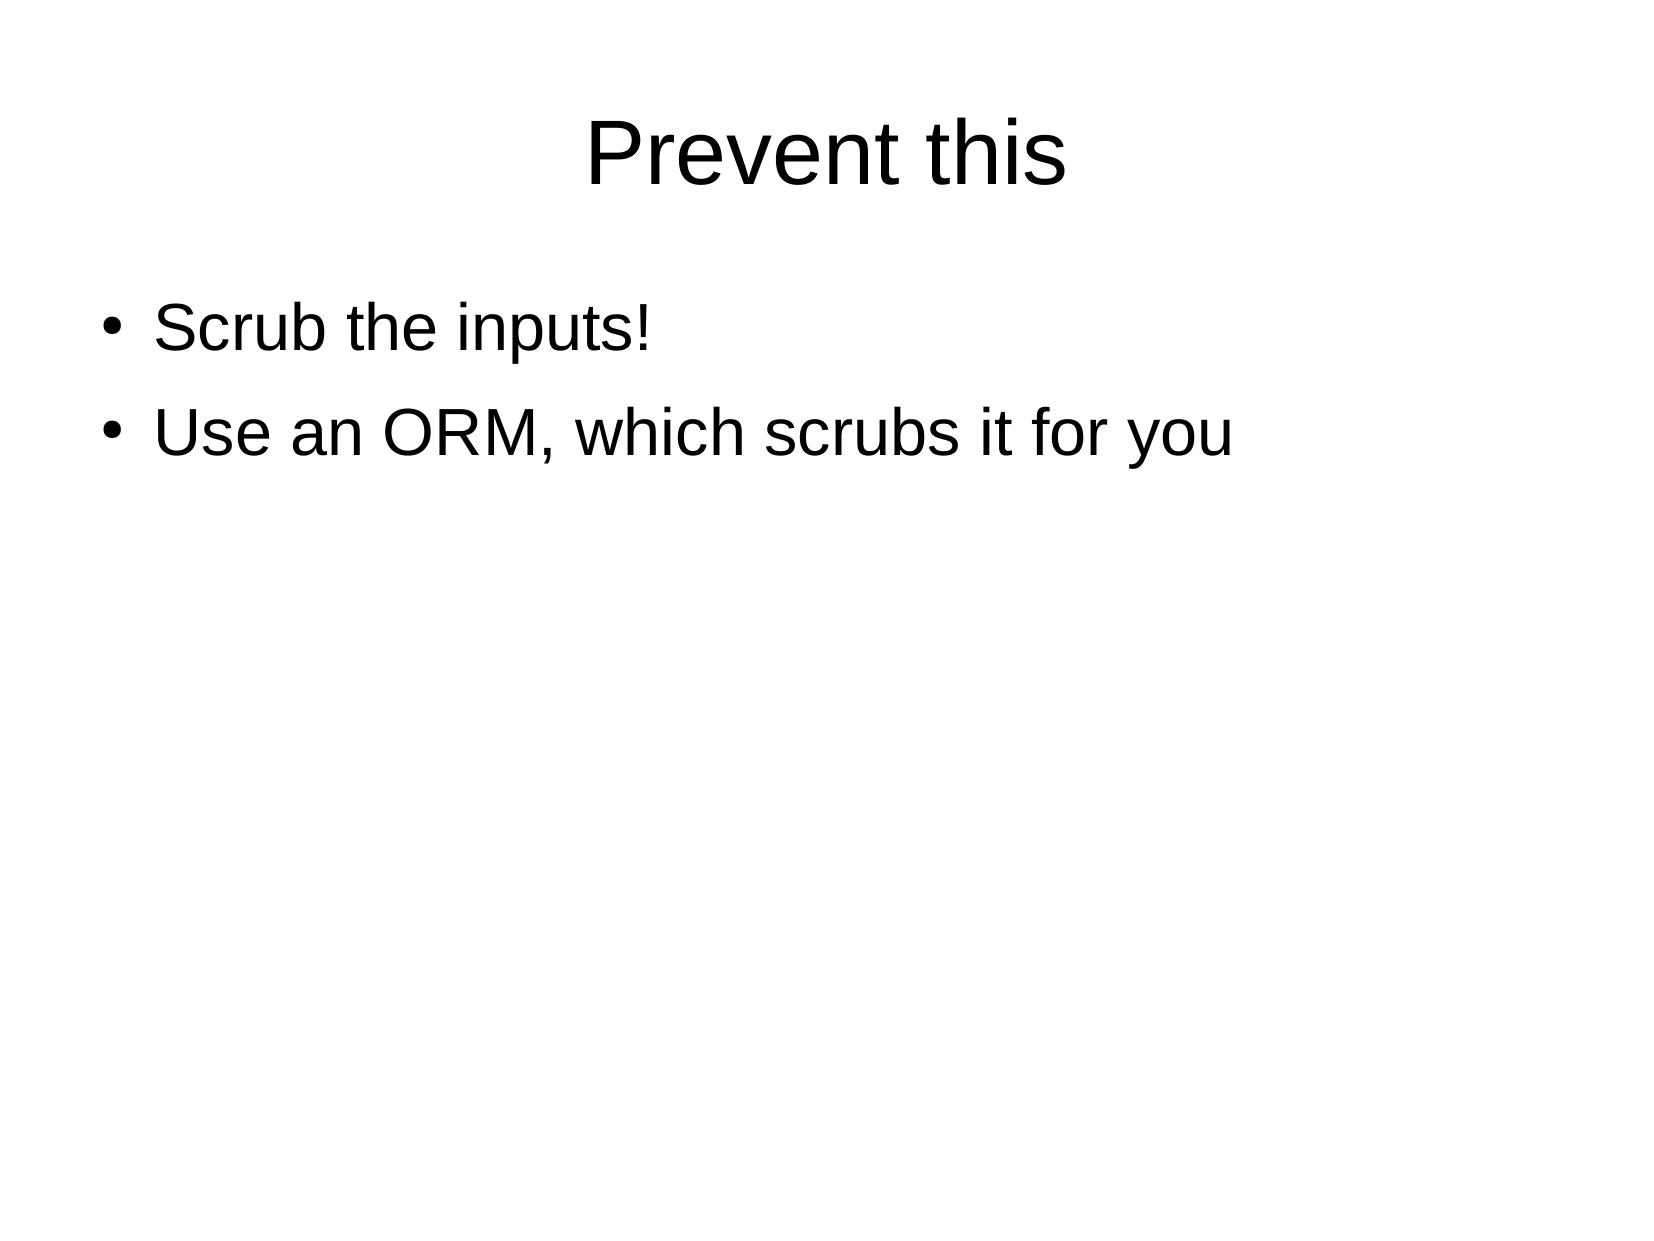

# Prevent this
Scrub the inputs!
Use an ORM, which scrubs it for you